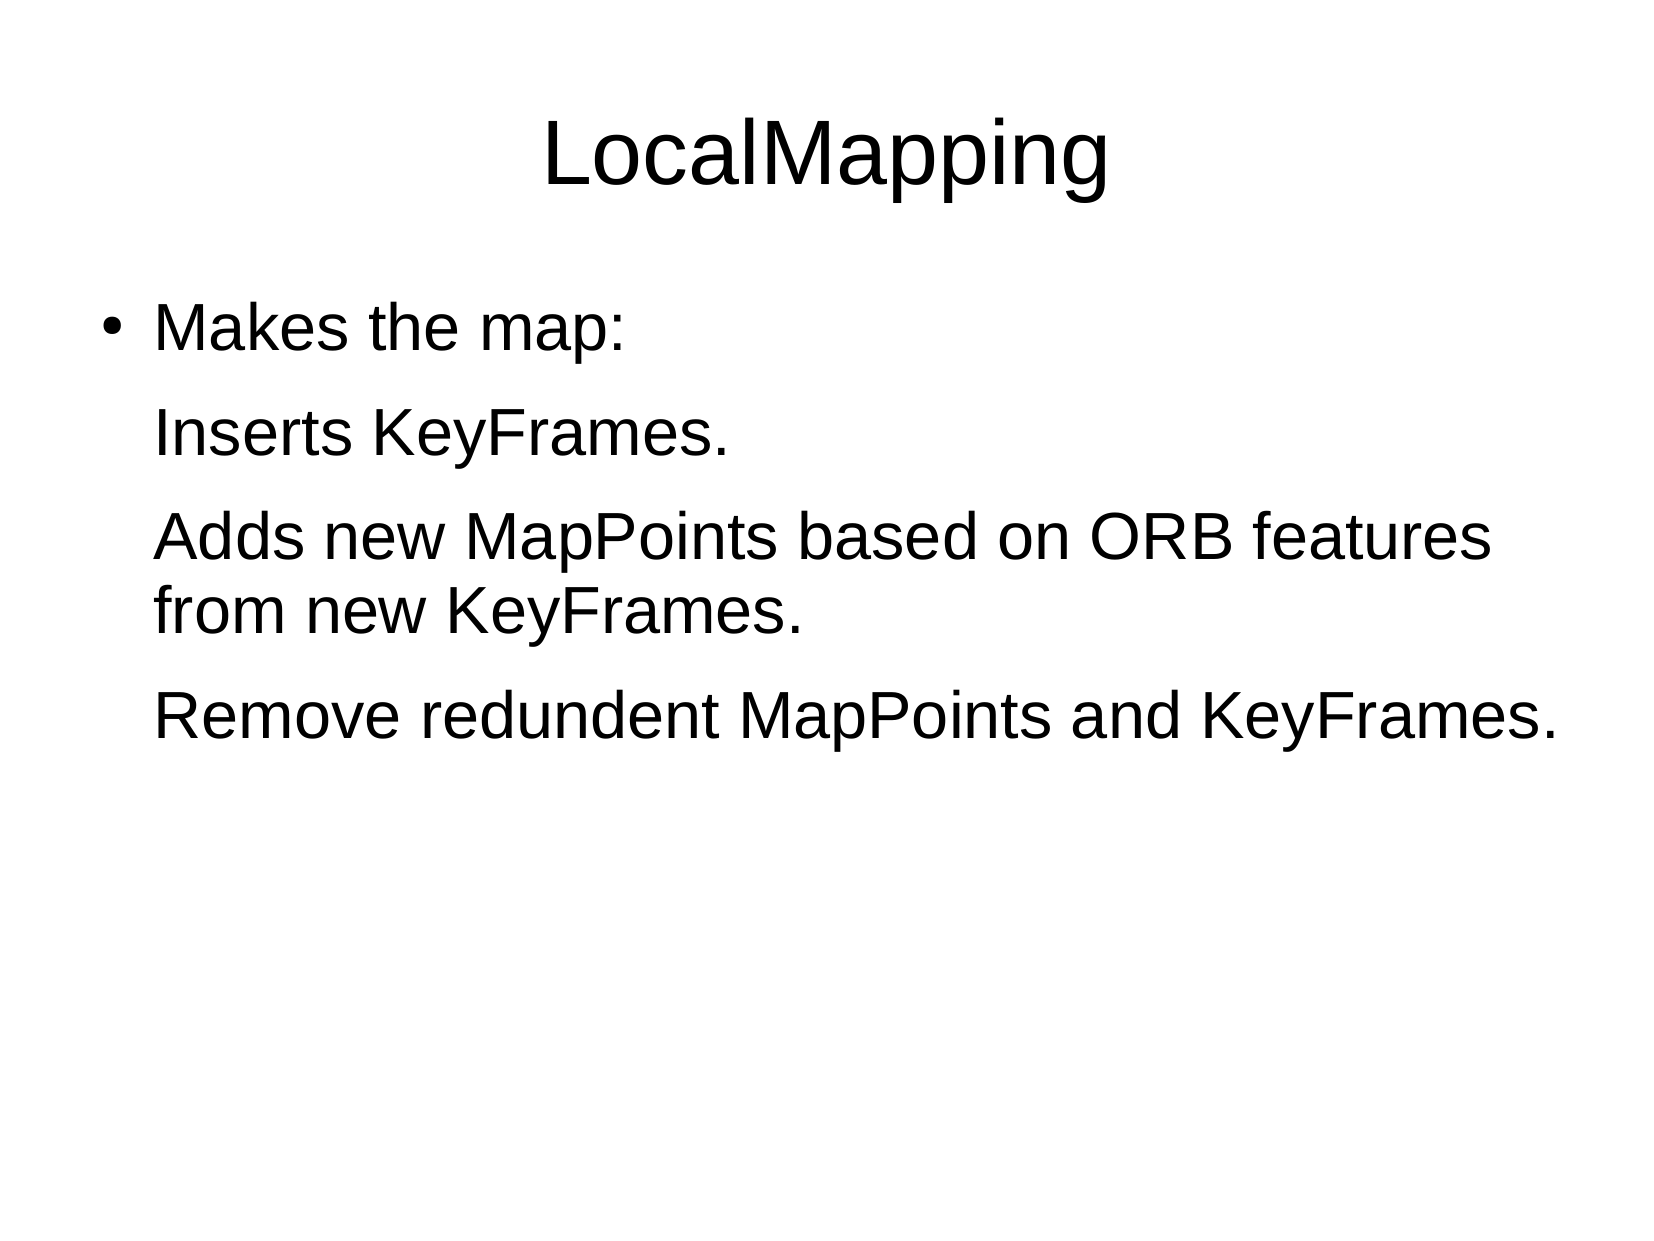

# LocalMapping
Makes the map:
Inserts KeyFrames.
Adds new MapPoints based on ORB features from new KeyFrames.
Remove redundent MapPoints and KeyFrames.